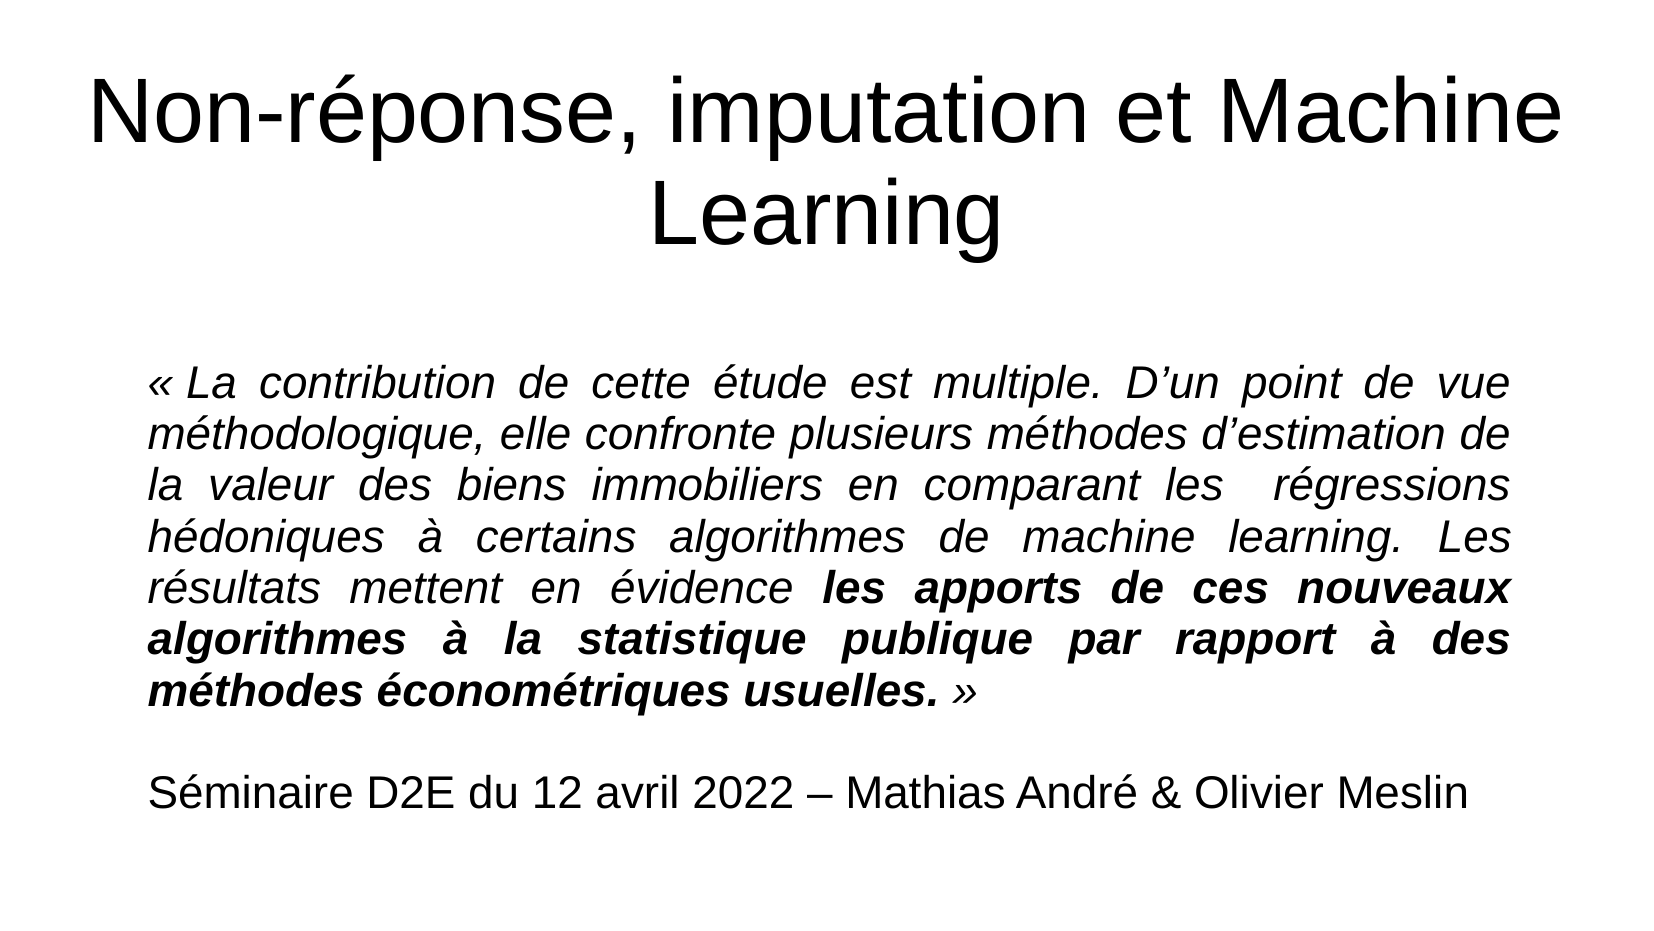

# Non-réponse, imputation et Machine Learning
« La contribution de cette étude est multiple. D’un point de vue méthodologique, elle confronte plusieurs méthodes d’estimation de la valeur des biens immobiliers en comparant les régressions hédoniques à certains algorithmes de machine learning. Les résultats mettent en évidence les apports de ces nouveaux algorithmes à la statistique publique par rapport à des méthodes économétriques usuelles. »
Séminaire D2E du 12 avril 2022 – Mathias André & Olivier Meslin